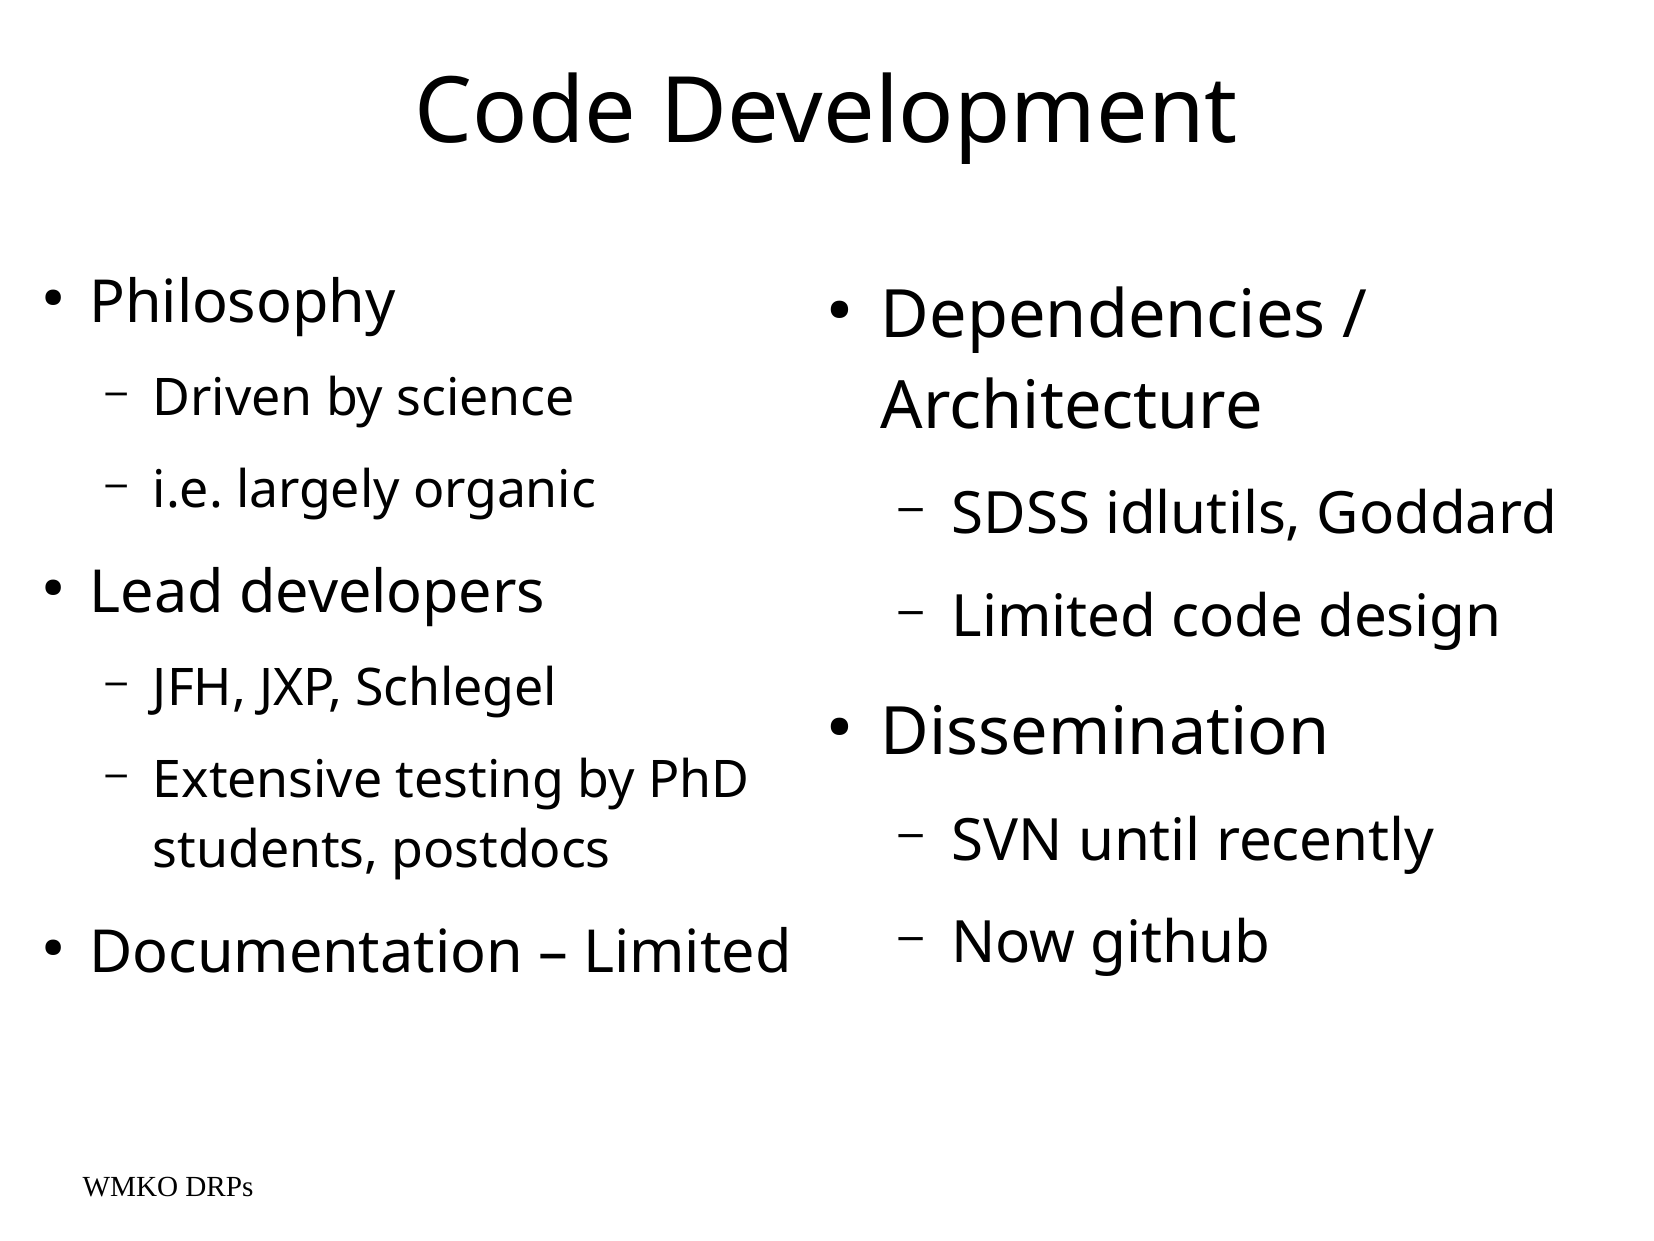

# Code Development
Philosophy
Driven by science
i.e. largely organic
Lead developers
JFH, JXP, Schlegel
Extensive testing by PhD students, postdocs
Documentation – Limited
Dependencies / Architecture
SDSS idlutils, Goddard
Limited code design
Dissemination
SVN until recently
Now github